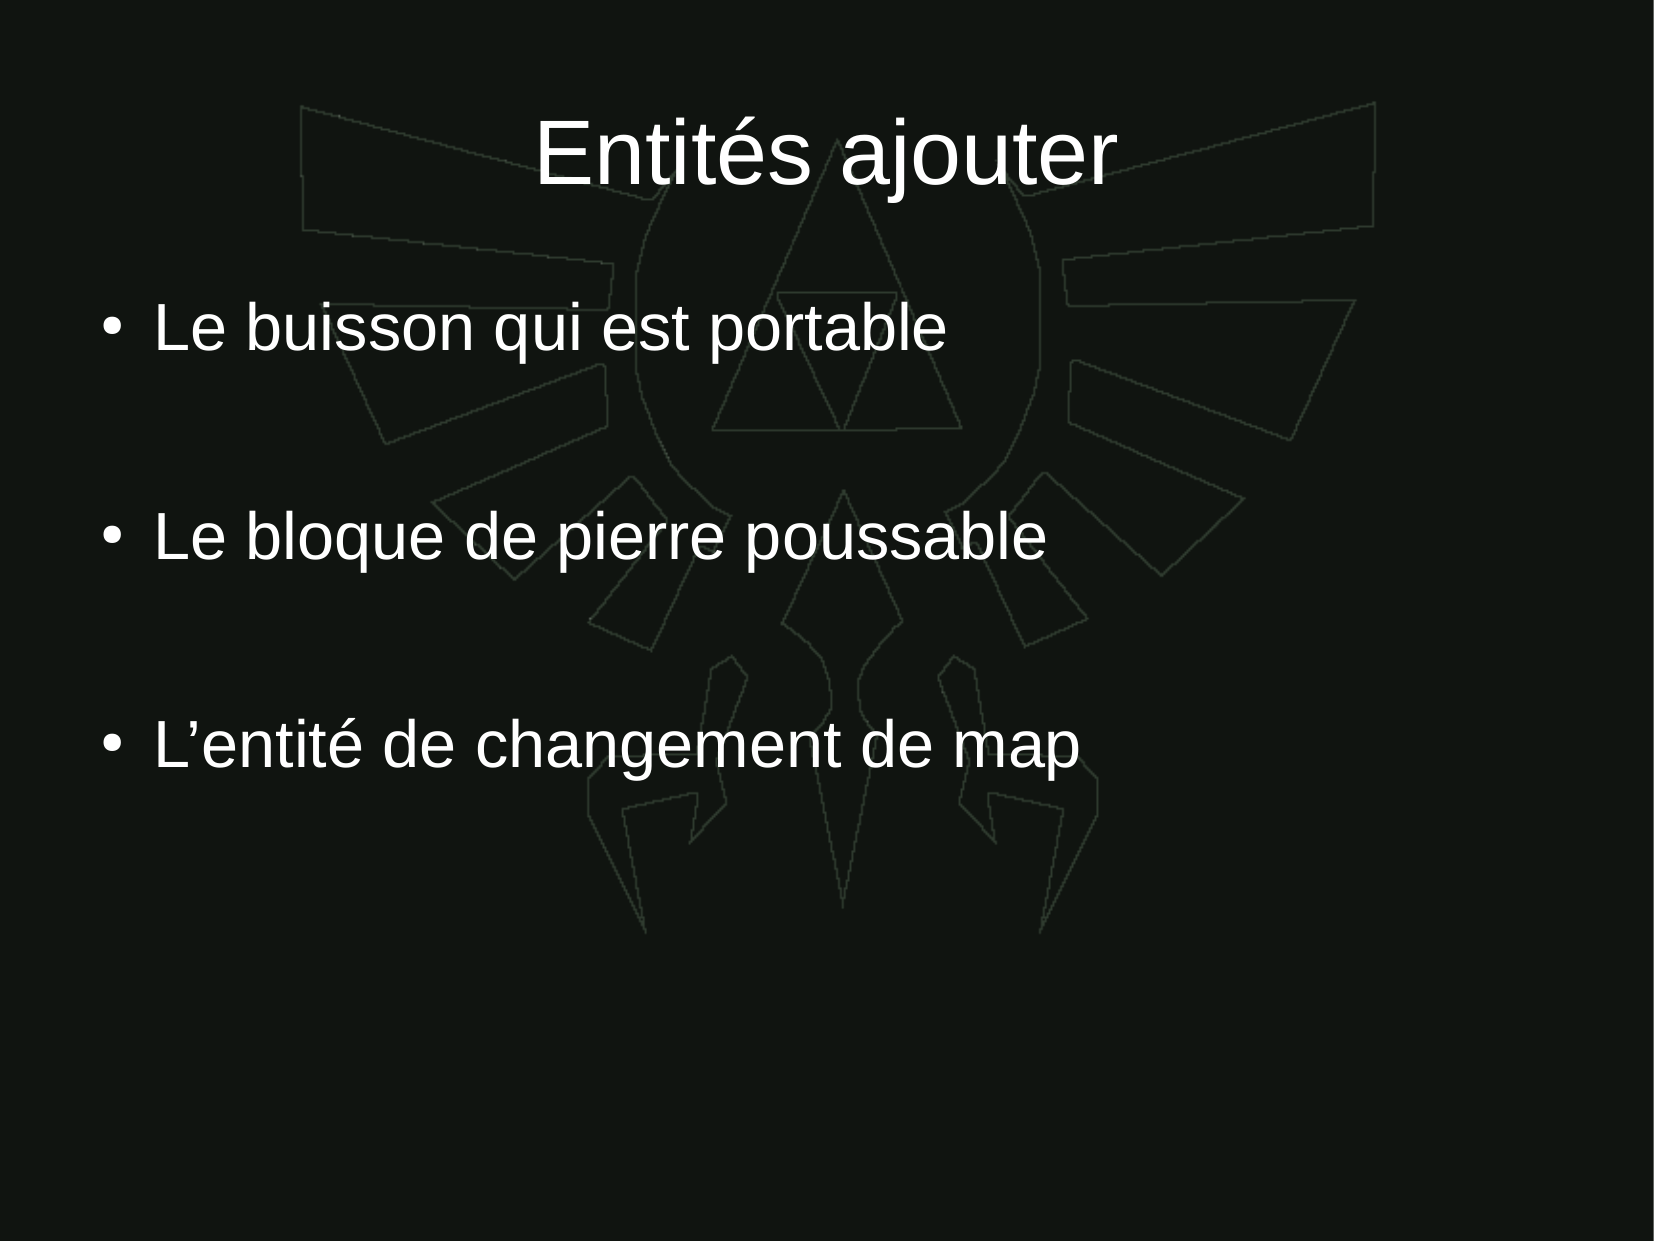

# Entités ajouter
Le buisson qui est portable
Le bloque de pierre poussable
L’entité de changement de map